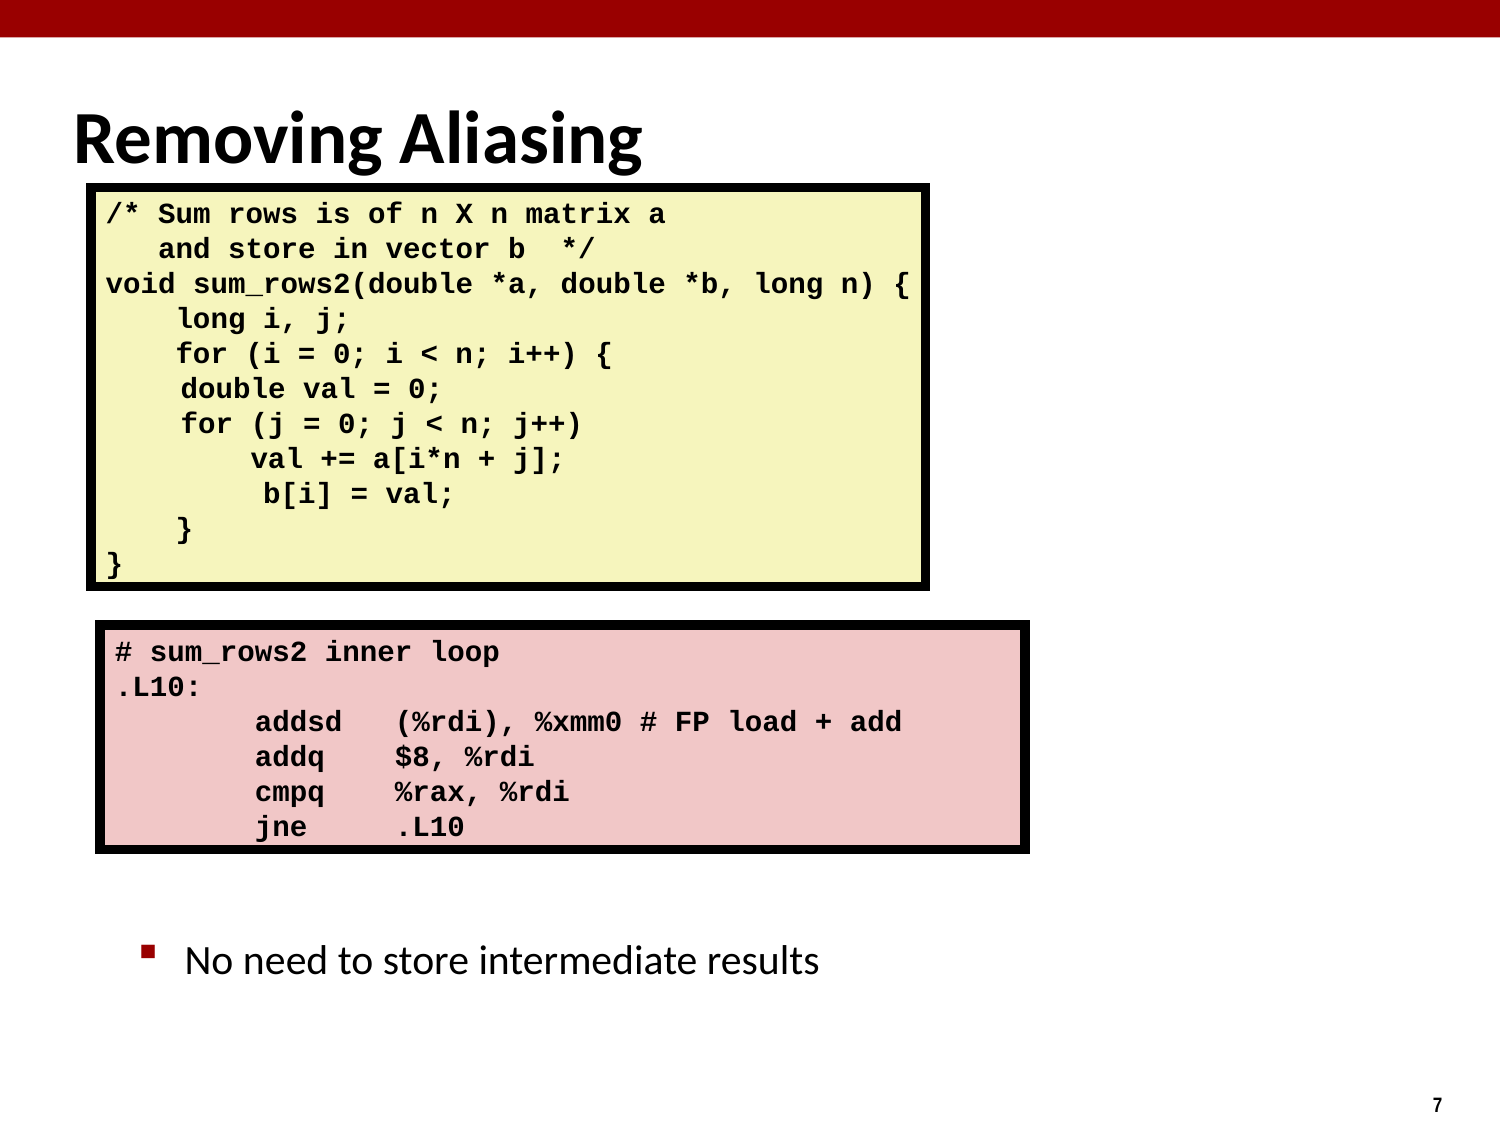

# Removing Aliasing
/* Sum rows is of n X n matrix a
 and store in vector b */
void sum_rows2(double *a, double *b, long n) {
 long i, j;
 for (i = 0; i < n; i++) {
	double val = 0;
	for (j = 0; j < n; j++)
	 val += a[i*n + j];
 b[i] = val;
 }
}
# sum_rows2 inner loop
.L10:
 addsd (%rdi), %xmm0	# FP load + add
 addq $8, %rdi
 cmpq %rax, %rdi
 jne .L10
No need to store intermediate results